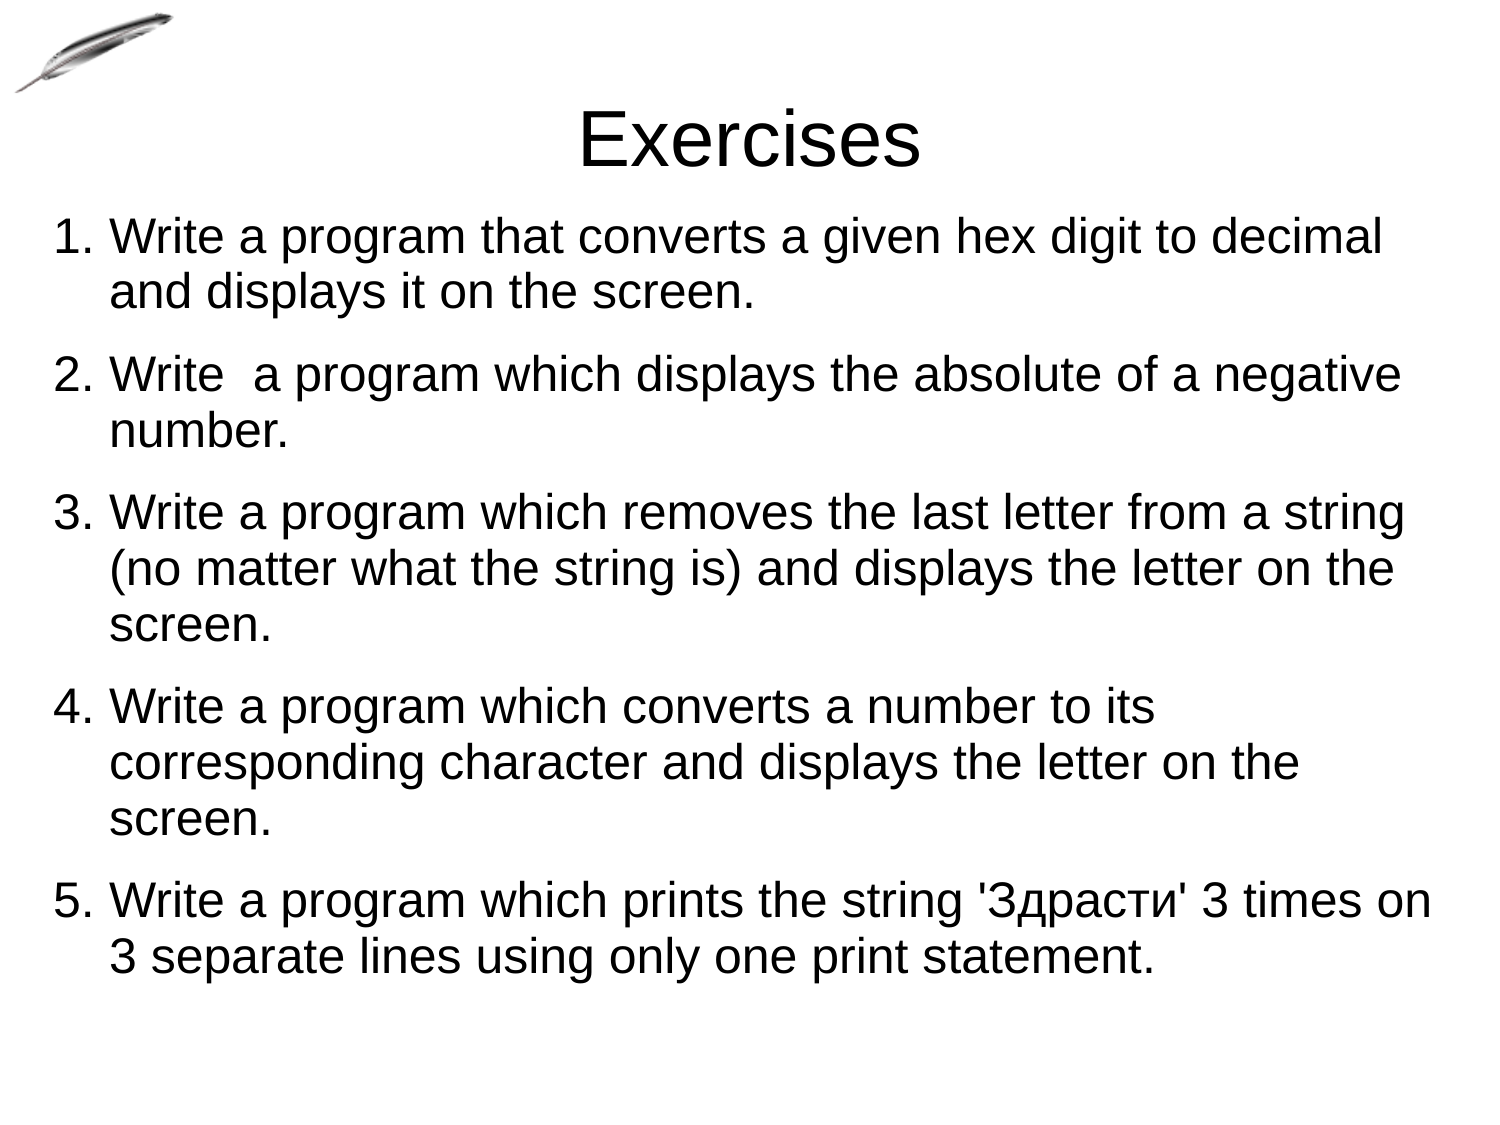

# Exercises
Write a program that converts a given hex digit to decimal and displays it on the screen.
Write a program which displays the absolute of a negative number.
Write a program which removes the last letter from a string (no matter what the string is) and displays the letter on the screen.
Write a program which converts a number to its corresponding character and displays the letter on the screen.
Write a program which prints the string 'Здрасти' 3 times on 3 separate lines using only one print statement.